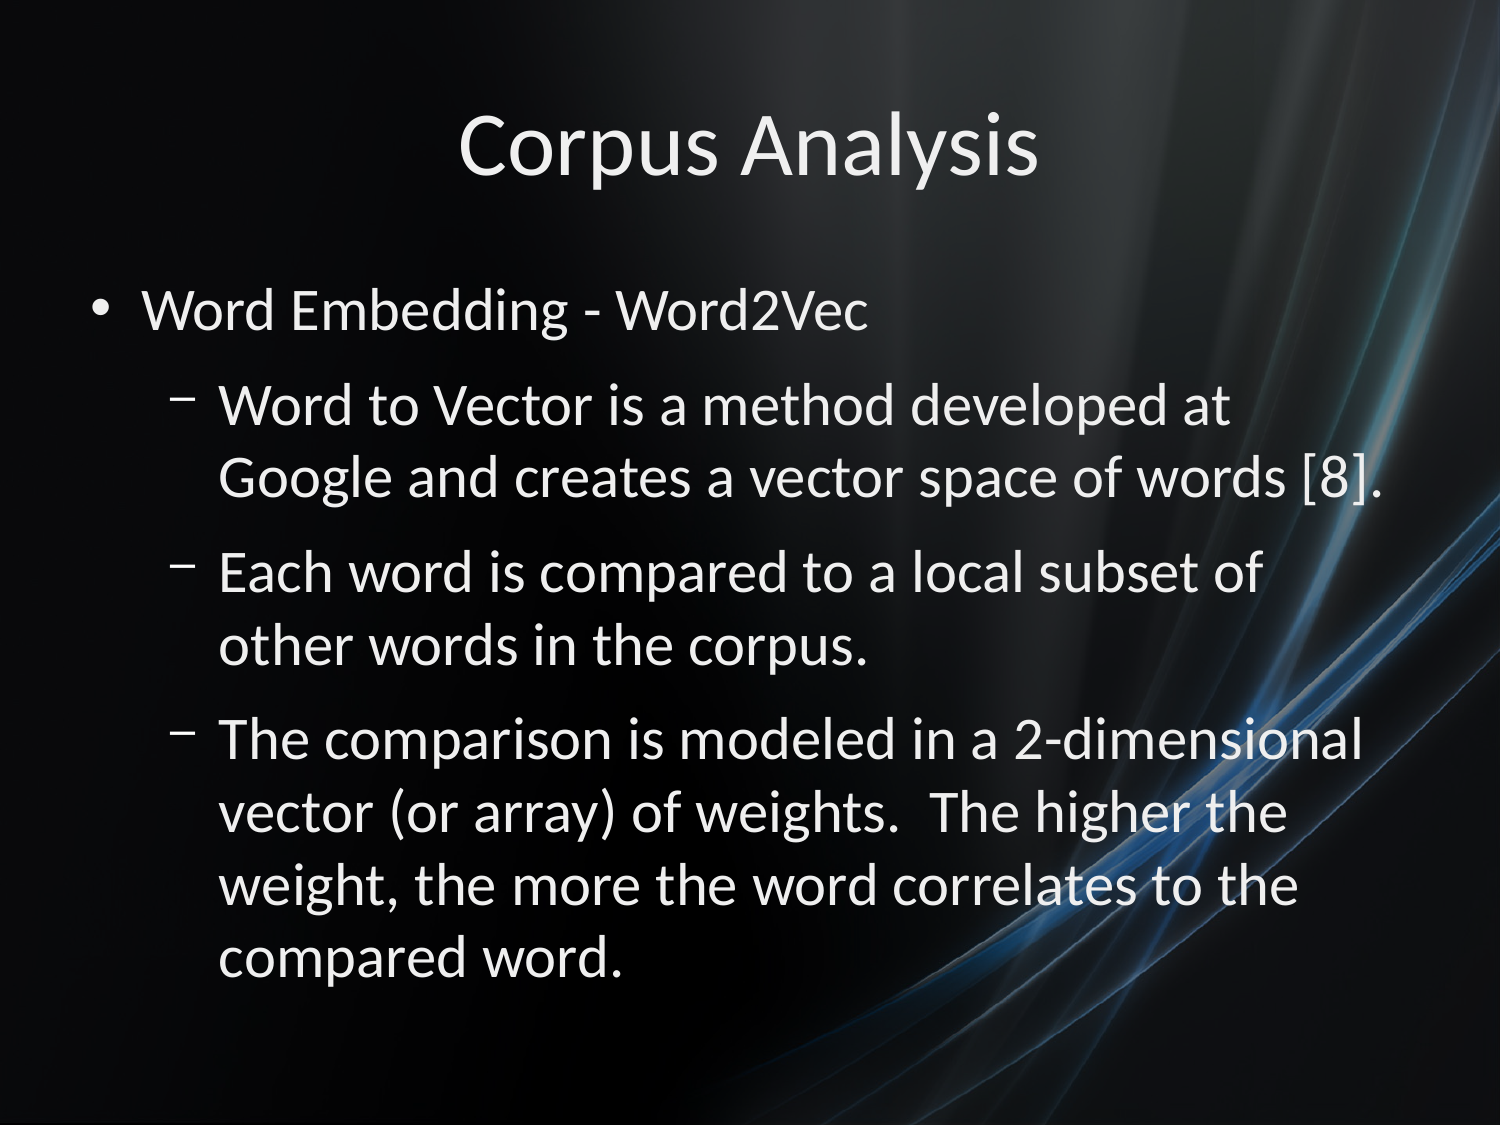

# Corpus Analysis
Word Embedding - Word2Vec
Word to Vector is a method developed at Google and creates a vector space of words [8].
Each word is compared to a local subset of other words in the corpus.
The comparison is modeled in a 2-dimensional vector (or array) of weights. The higher the weight, the more the word correlates to the compared word.